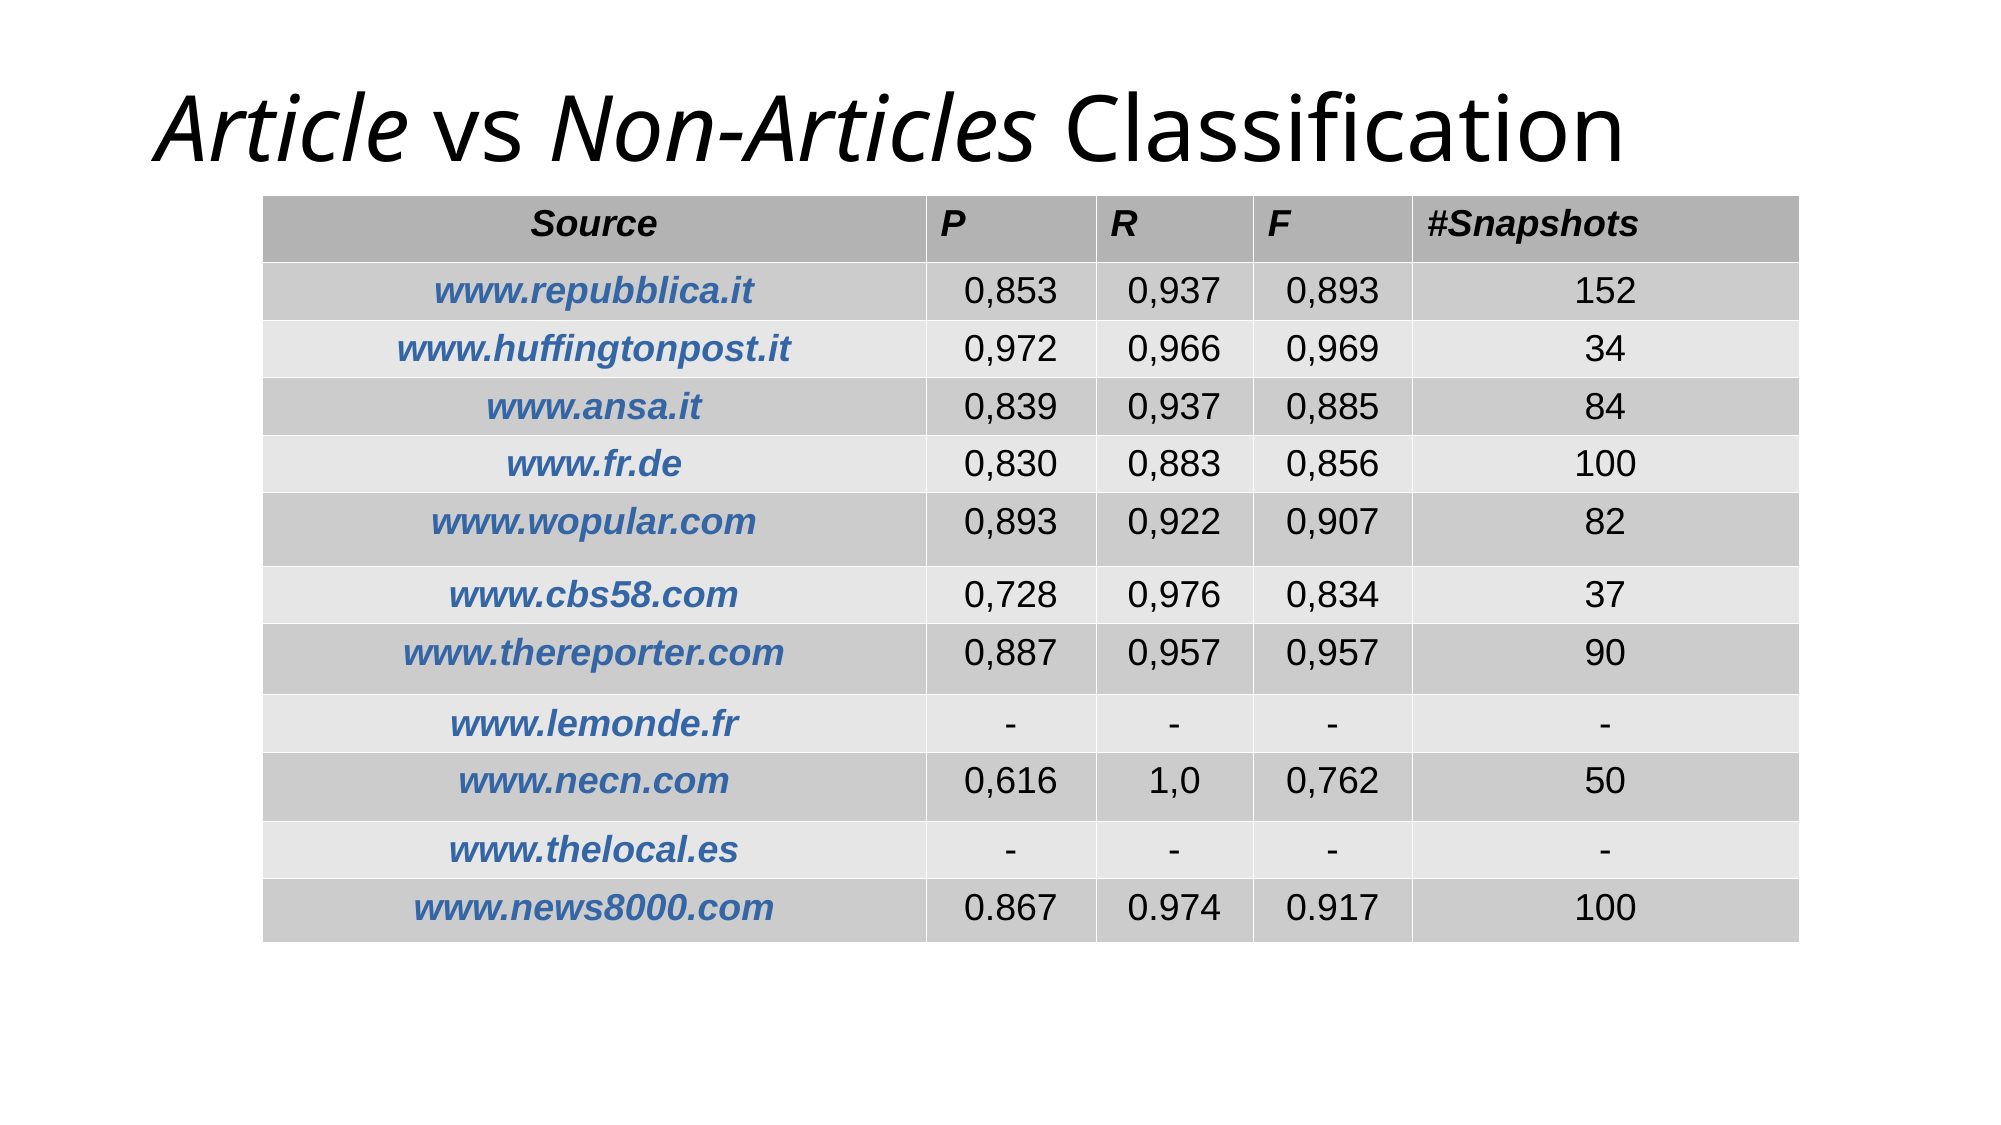

# Article vs Non-Articles Classification
| Source | P | R | F | #Snapshots |
| --- | --- | --- | --- | --- |
| www.repubblica.it | 0,853 | 0,937 | 0,893 | 152 |
| www.huffingtonpost.it | 0,972 | 0,966 | 0,969 | 34 |
| www.ansa.it | 0,839 | 0,937 | 0,885 | 84 |
| www.fr.de | 0,830 | 0,883 | 0,856 | 100 |
| www.wopular.com | 0,893 | 0,922 | 0,907 | 82 |
| www.cbs58.com | 0,728 | 0,976 | 0,834 | 37 |
| www.thereporter.com | 0,887 | 0,957 | 0,957 | 90 |
| www.lemonde.fr | - | - | - | - |
| www.necn.com | 0,616 | 1,0 | 0,762 | 50 |
| www.thelocal.es | - | - | - | - |
| www.news8000.com | 0.867 | 0.974 | 0.917 | 100 |